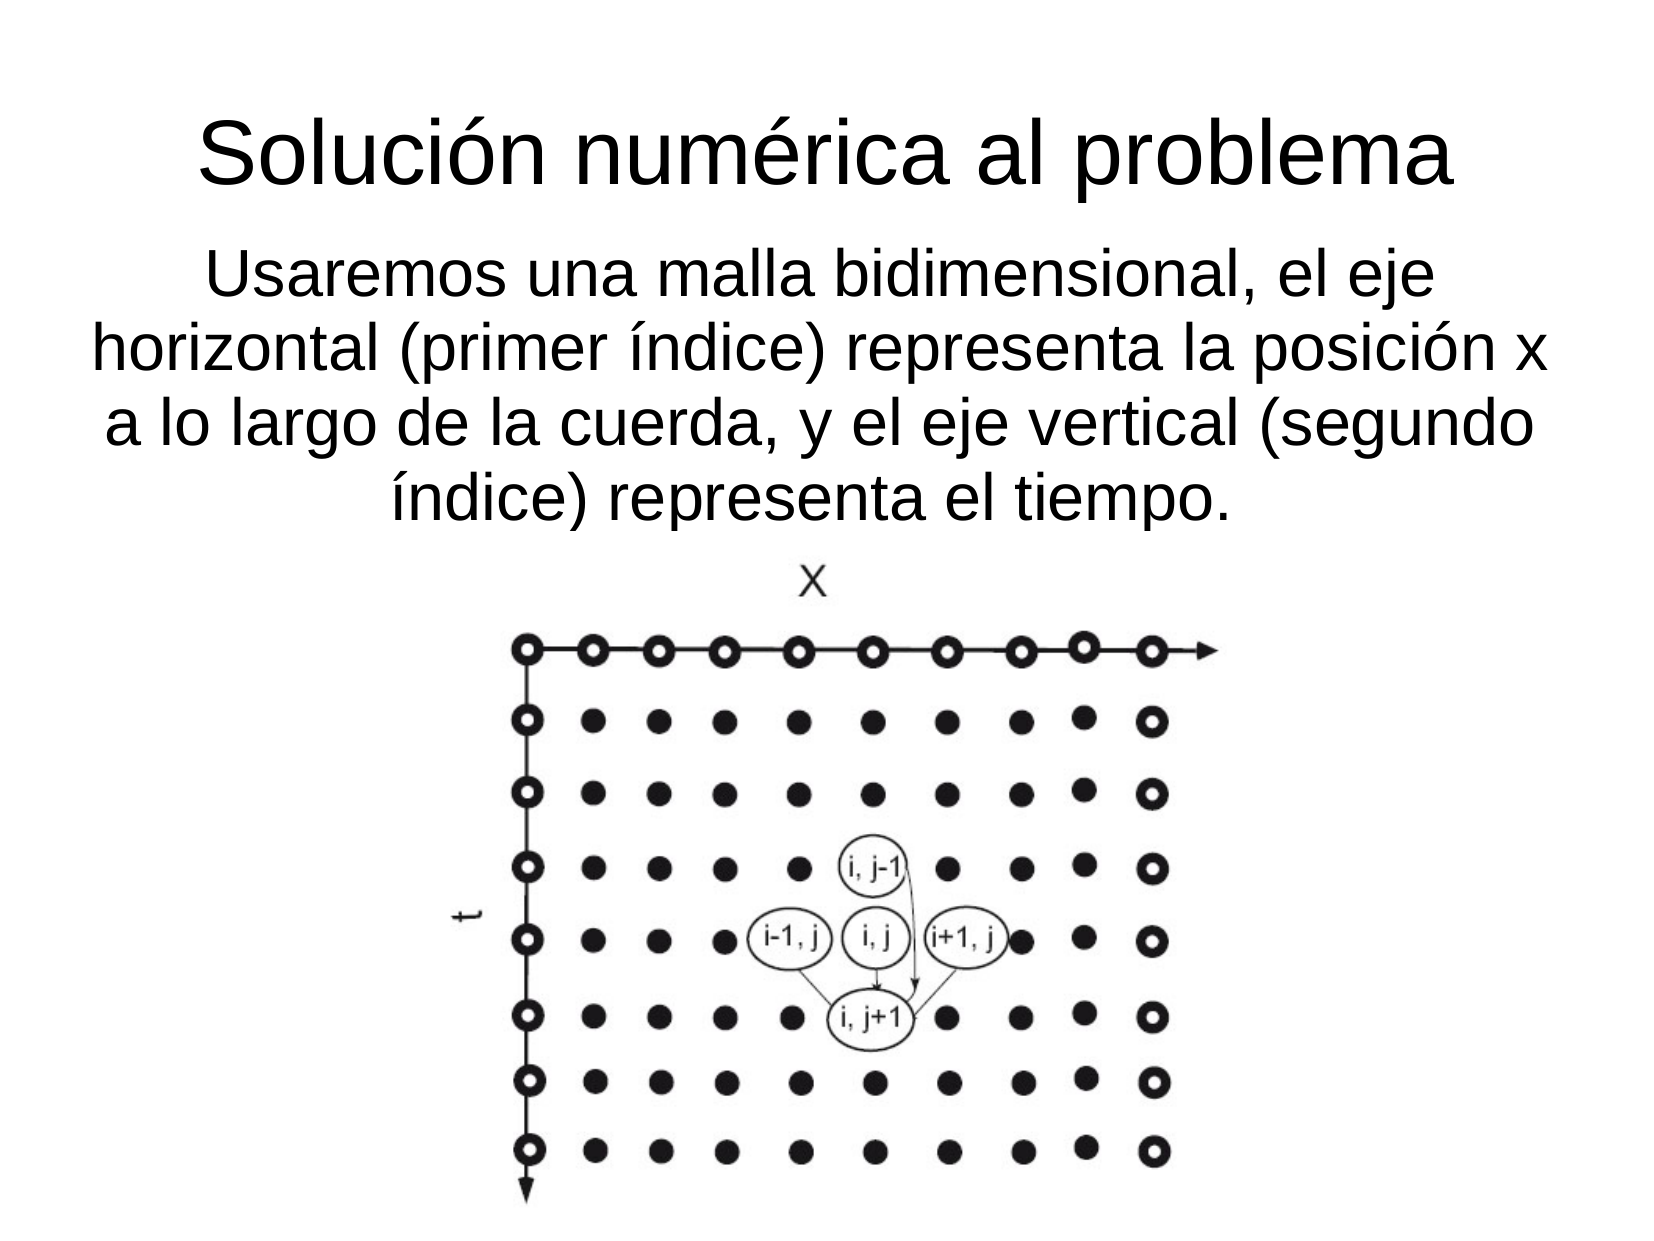

# Solución numérica al problema
Usaremos una malla bidimensional, el eje horizontal (primer índice) representa la posición x a lo largo de la cuerda, y el eje vertical (segundo índice) representa el tiempo.